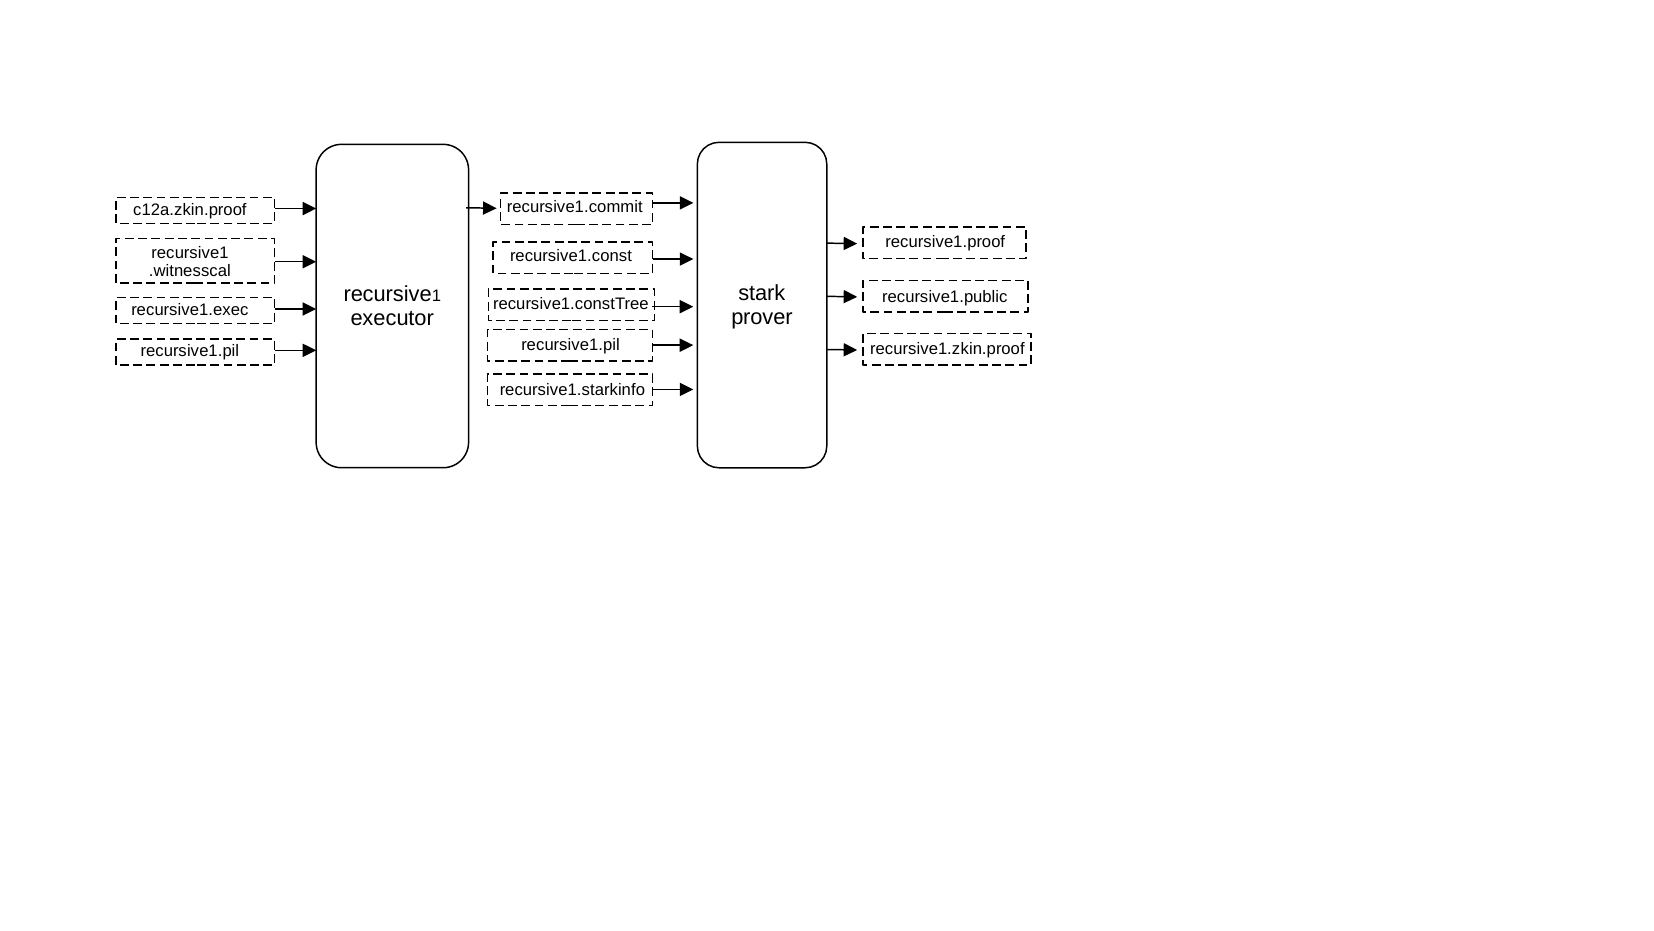

stark
prover
recursive1
executor
recursive1.commit
c12a.zkin.proof
recursive1.proof
recursive1.const
recursive1
.witnesscal
recursive1.public
recursive1.constTree
recursive1.exec
recursive1.pil
recursive1.zkin.proof
recursive1.pil
recursive1.starkinfo